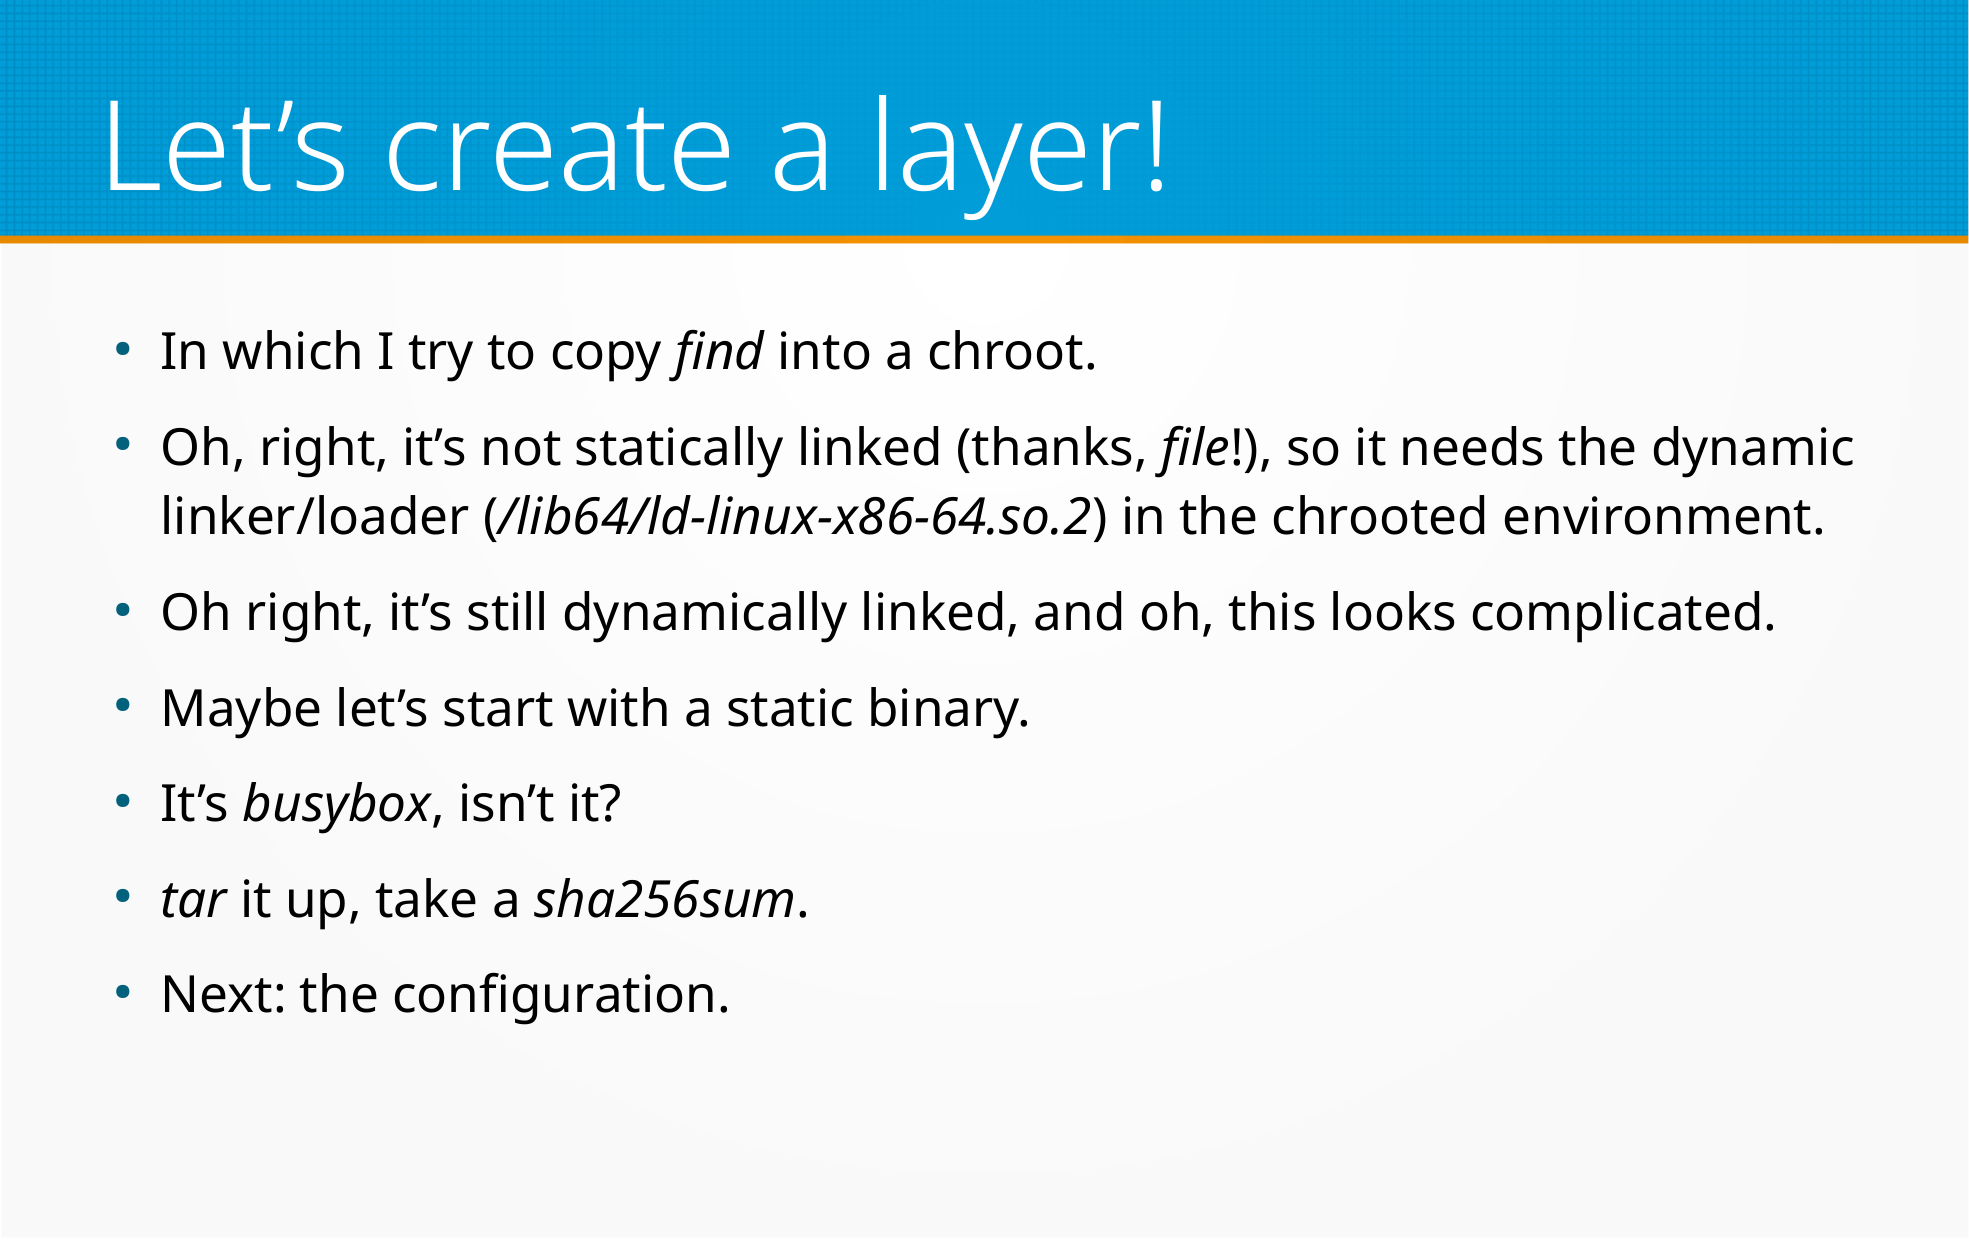

# Let’s create a layer!
In which I try to copy find into a chroot.
Oh, right, it’s not statically linked (thanks, file!), so it needs the dynamic linker/loader (/lib64/ld-linux-x86-64.so.2) in the chrooted environment.
Oh right, it’s still dynamically linked, and oh, this looks complicated.
Maybe let’s start with a static binary.
It’s busybox, isn’t it?
tar it up, take a sha256sum.
Next: the configuration.